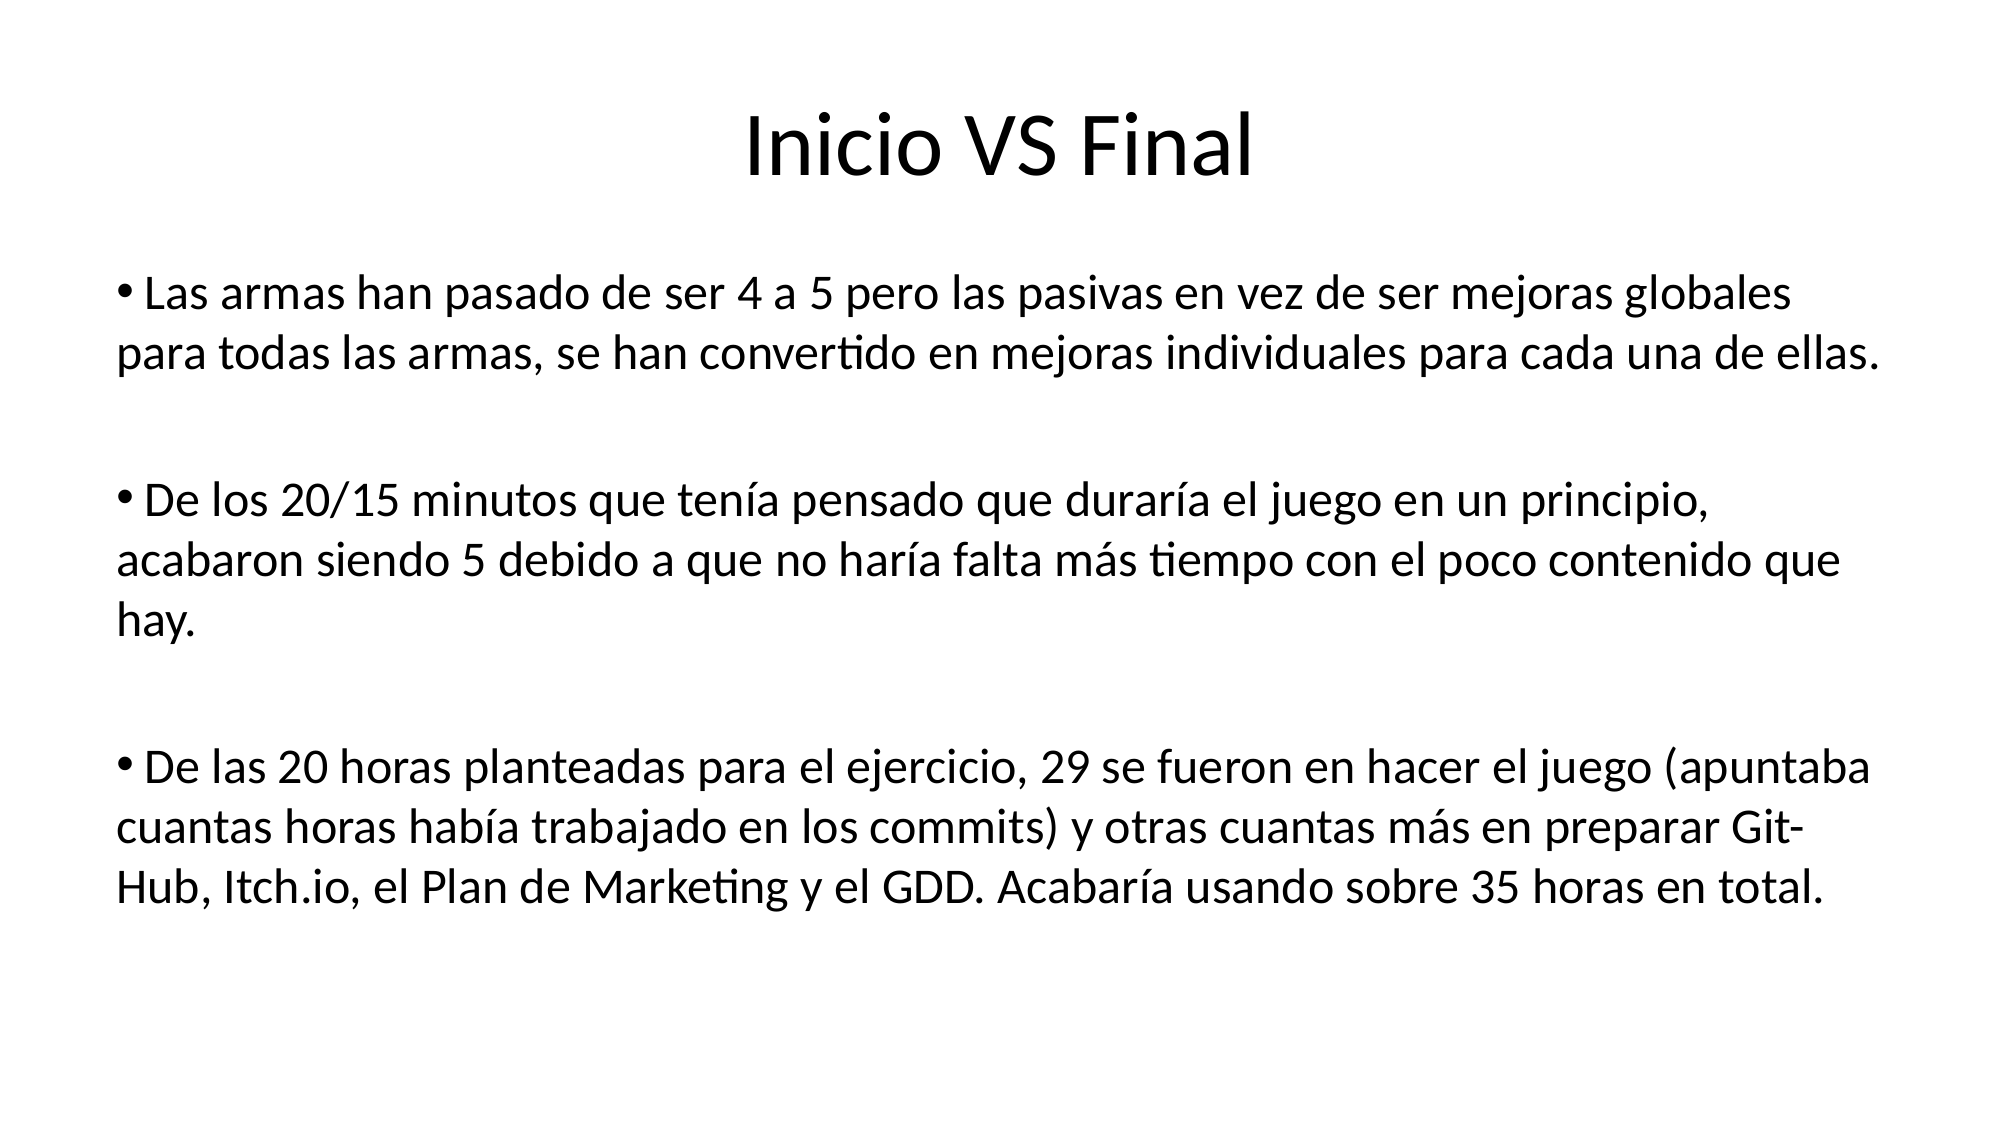

# Inicio VS Final
 Las armas han pasado de ser 4 a 5 pero las pasivas en vez de ser mejoras globales para todas las armas, se han convertido en mejoras individuales para cada una de ellas.
 De los 20/15 minutos que tenía pensado que duraría el juego en un principio, acabaron siendo 5 debido a que no haría falta más tiempo con el poco contenido que hay.
 De las 20 horas planteadas para el ejercicio, 29 se fueron en hacer el juego (apuntaba cuantas horas había trabajado en los commits) y otras cuantas más en preparar Git-Hub, Itch.io, el Plan de Marketing y el GDD. Acabaría usando sobre 35 horas en total.